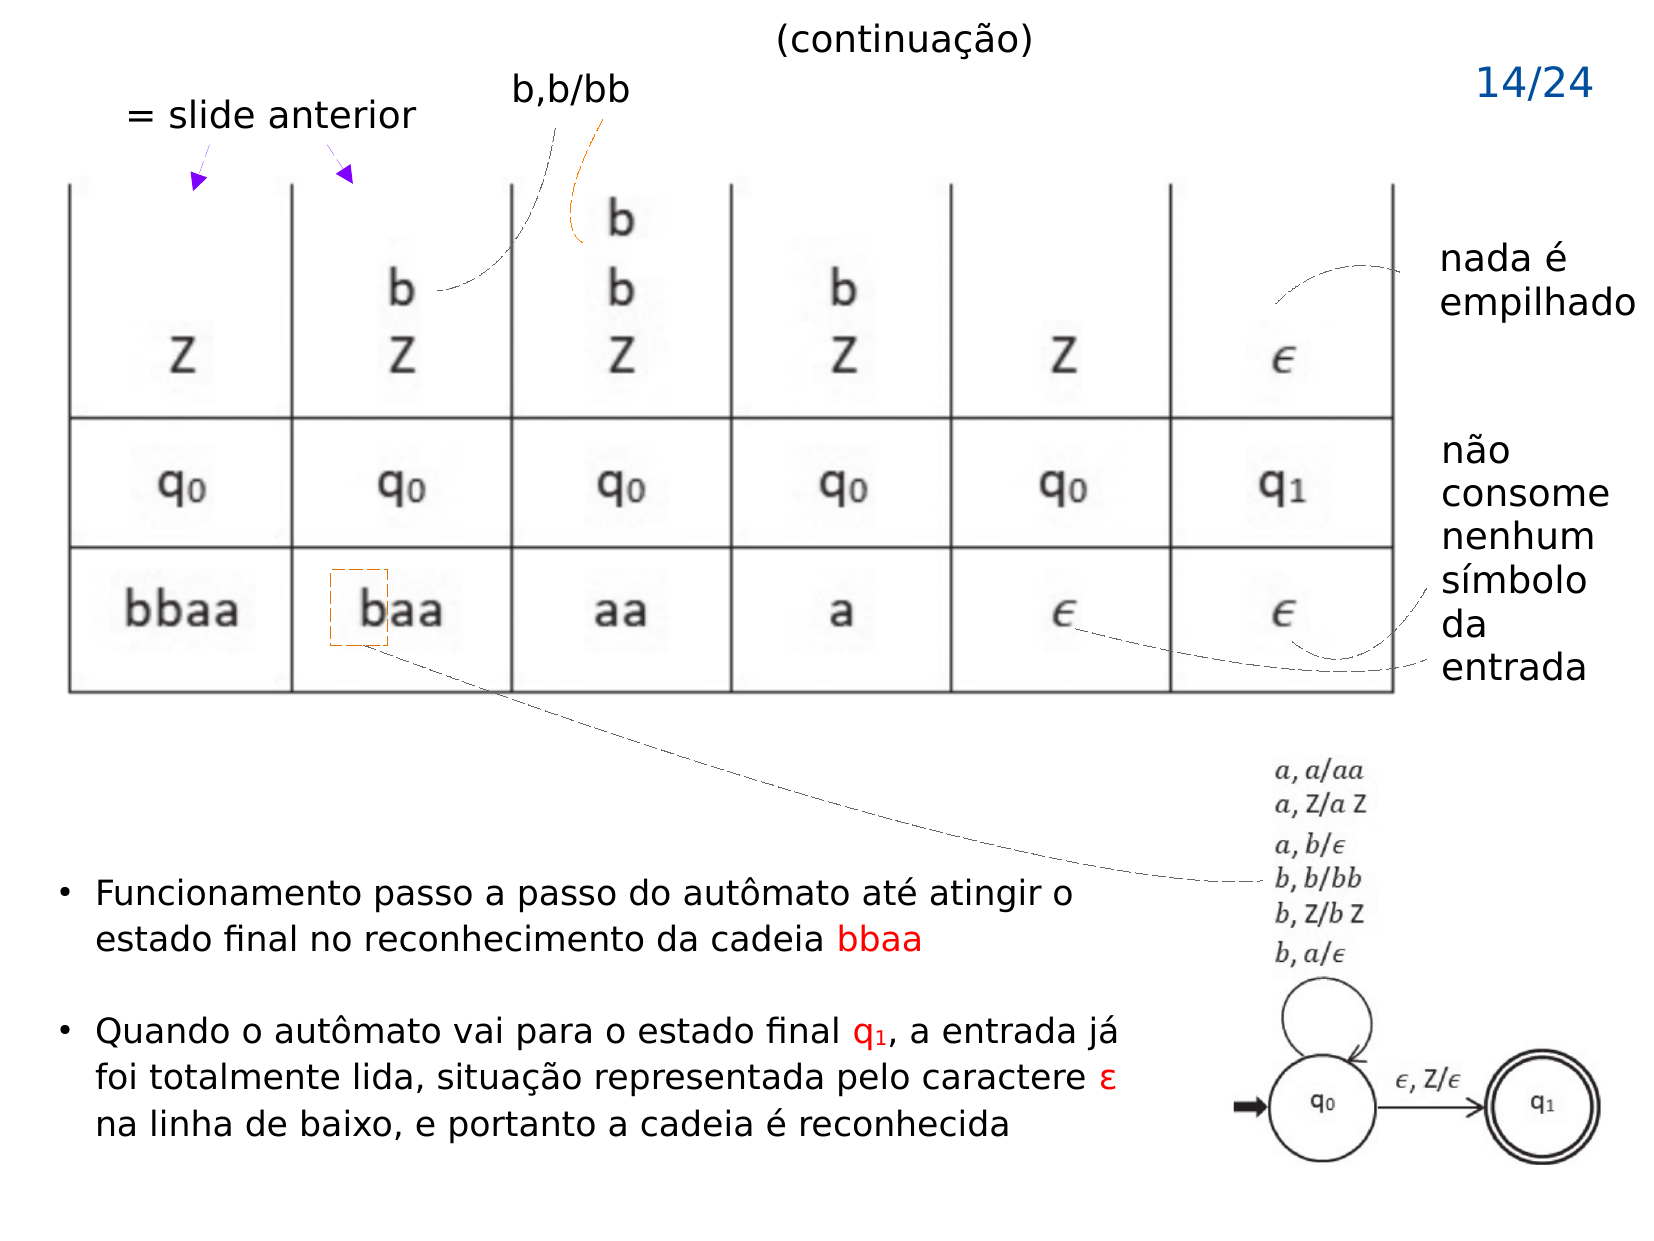

(continuação)
14
b,b/bb
= slide anterior
nada é empilhado
não consome nenhum símbolo da entrada
# Funcionamento passo a passo do autômato até atingir o estado final no reconhecimento da cadeia bbaa
Quando o autômato vai para o estado final q1, a entrada já foi totalmente lida, situação representada pelo caractere ε na linha de baixo, e portanto a cadeia é reconhecida